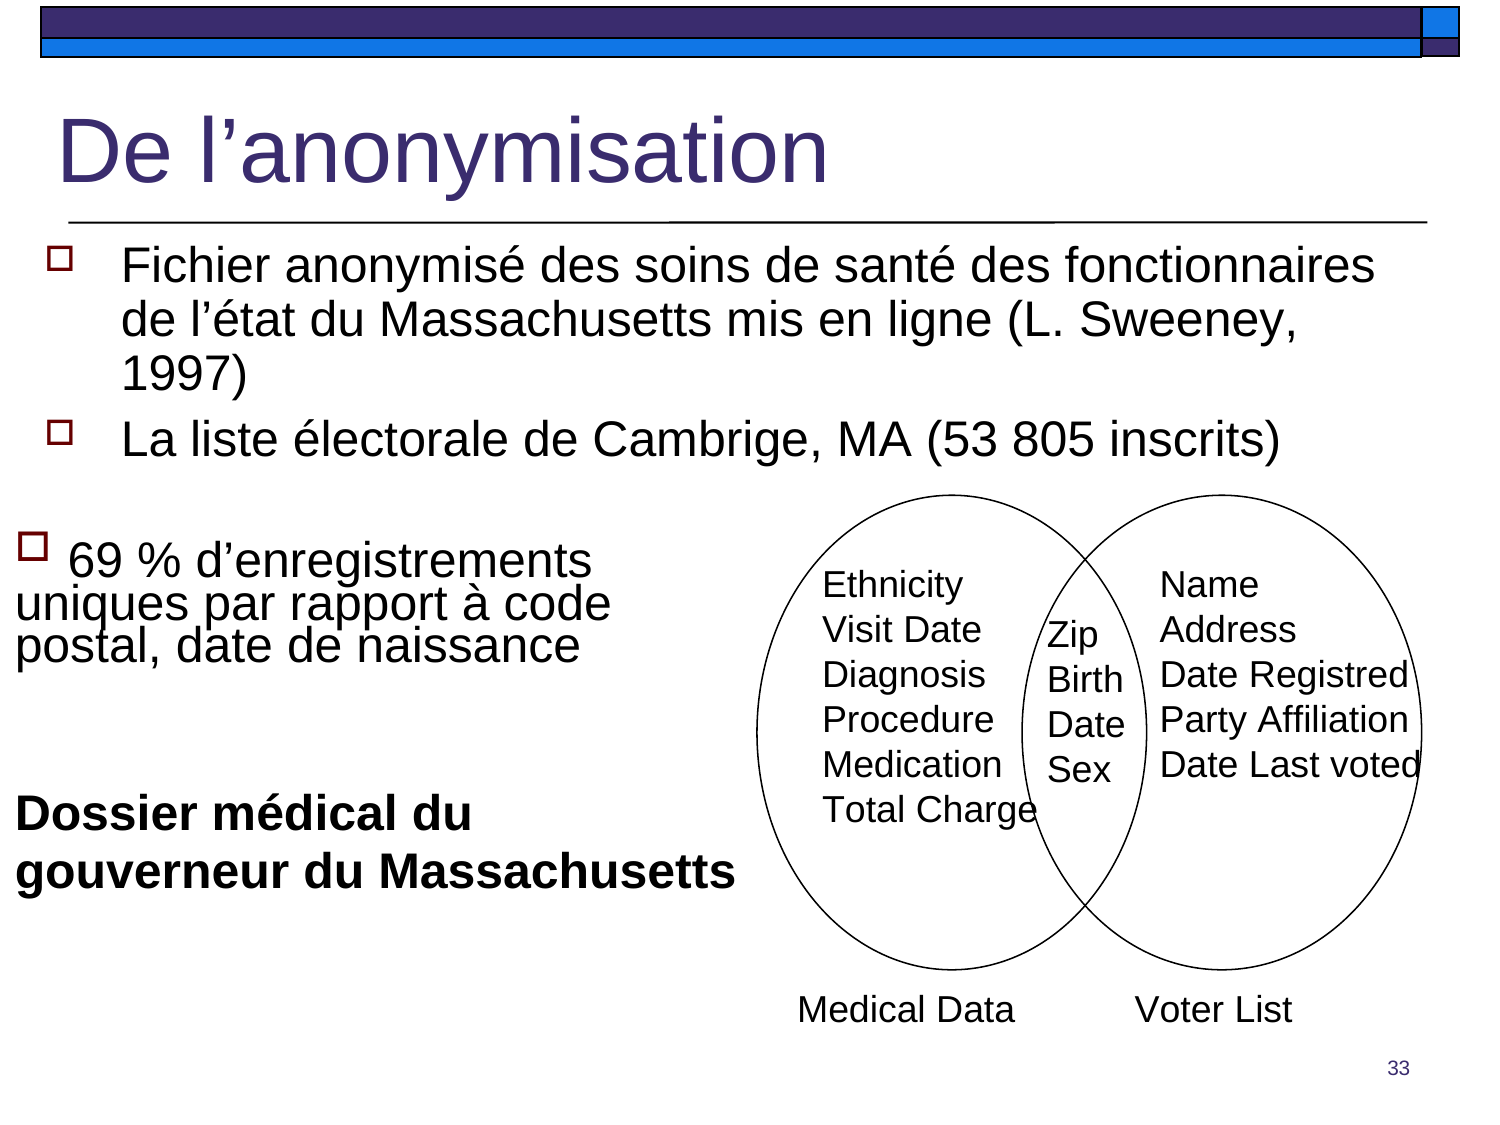

De l’anonymisation
Fichier anonymisé des soins de santé des fonctionnaires de l’état du Massachusetts mis en ligne (L. Sweeney, 1997)
La liste électorale de Cambrige, MA (53 805 inscrits)
 69 % d’enregistrements uniques par rapport à code postal, date de naissance
Dossier médical du
gouverneur du Massachusetts
Ethnicity
Visit Date
Diagnosis
Procedure
Medication
Total Charge
Name
Address
Date Registred
Party Affiliation
Date Last voted
Zip
Birth
Date
Sex
Medical Data
Voter List